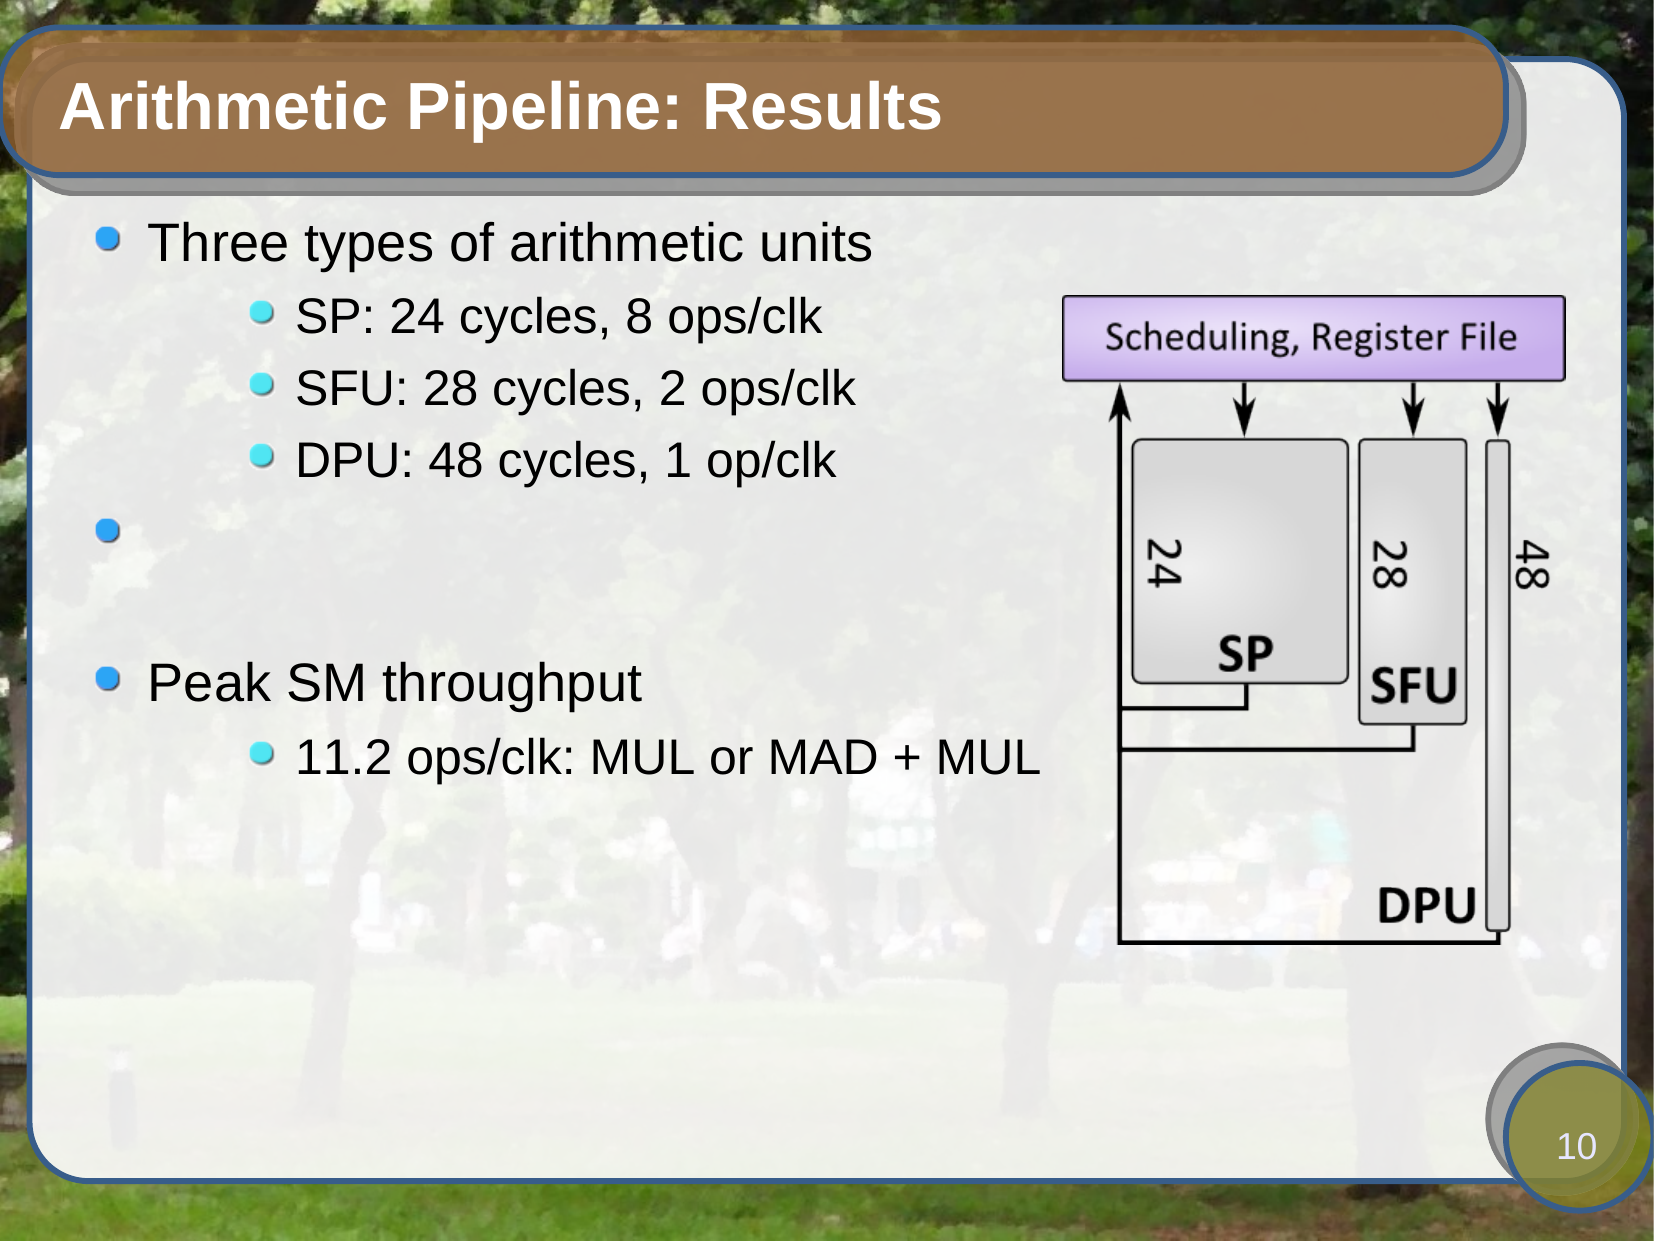

# Arithmetic Pipeline: Results
Three types of arithmetic units
SP: 24 cycles, 8 ops/clk
SFU: 28 cycles, 2 ops/clk
DPU: 48 cycles, 1 op/clk
Peak SM throughput
11.2 ops/clk: MUL or MAD + MUL